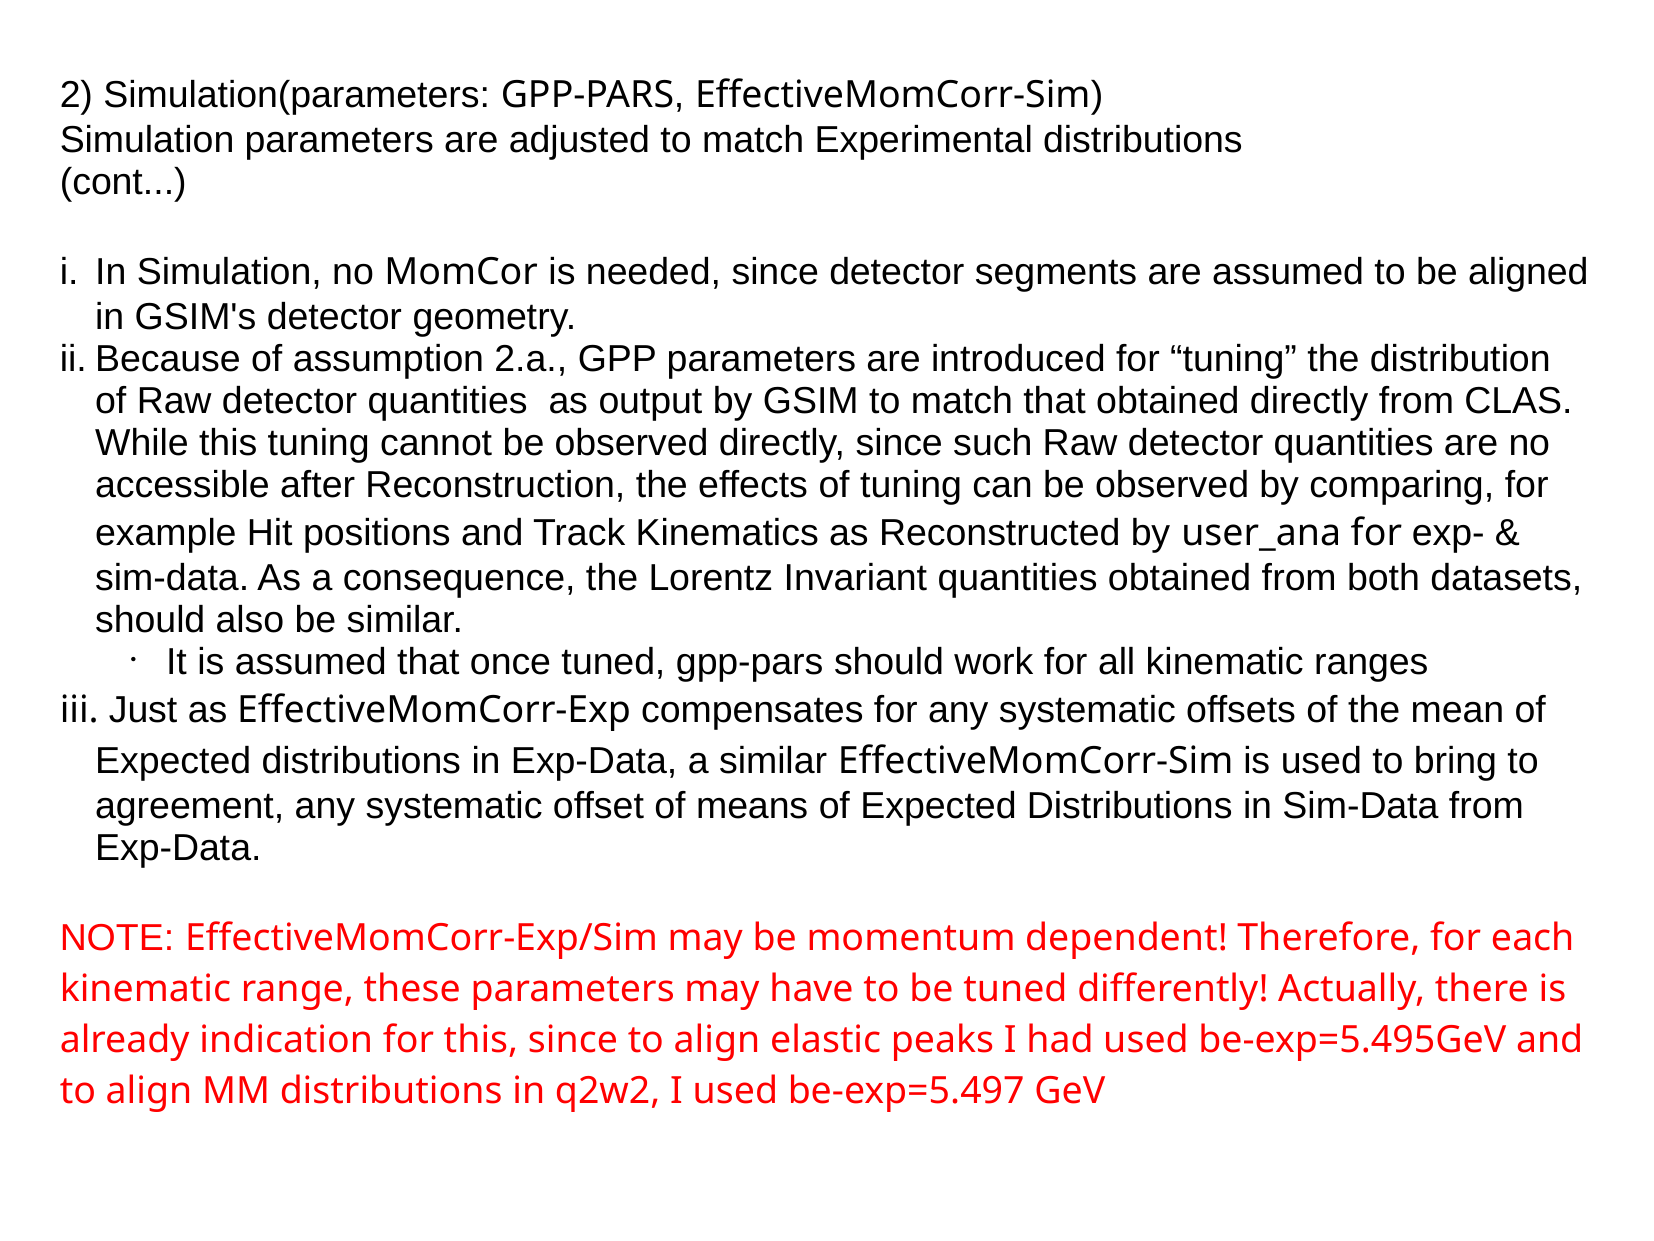

2) Simulation(parameters: GPP-PARS, EffectiveMomCorr-Sim)
Simulation parameters are adjusted to match Experimental distributions
(cont...)
In Simulation, no MomCor is needed, since detector segments are assumed to be aligned in GSIM's detector geometry.
Because of assumption 2.a., GPP parameters are introduced for “tuning” the distribution of Raw detector quantities as output by GSIM to match that obtained directly from CLAS. While this tuning cannot be observed directly, since such Raw detector quantities are no accessible after Reconstruction, the effects of tuning can be observed by comparing, for example Hit positions and Track Kinematics as Reconstructed by user_ana for exp- & sim-data. As a consequence, the Lorentz Invariant quantities obtained from both datasets, should also be similar.
It is assumed that once tuned, gpp-pars should work for all kinematic ranges
 Just as EffectiveMomCorr-Exp compensates for any systematic offsets of the mean of Expected distributions in Exp-Data, a similar EffectiveMomCorr-Sim is used to bring to agreement, any systematic offset of means of Expected Distributions in Sim-Data from Exp-Data.
NOTE: EffectiveMomCorr-Exp/Sim may be momentum dependent! Therefore, for each kinematic range, these parameters may have to be tuned differently! Actually, there is already indication for this, since to align elastic peaks I had used be-exp=5.495GeV and to align MM distributions in q2w2, I used be-exp=5.497 GeV